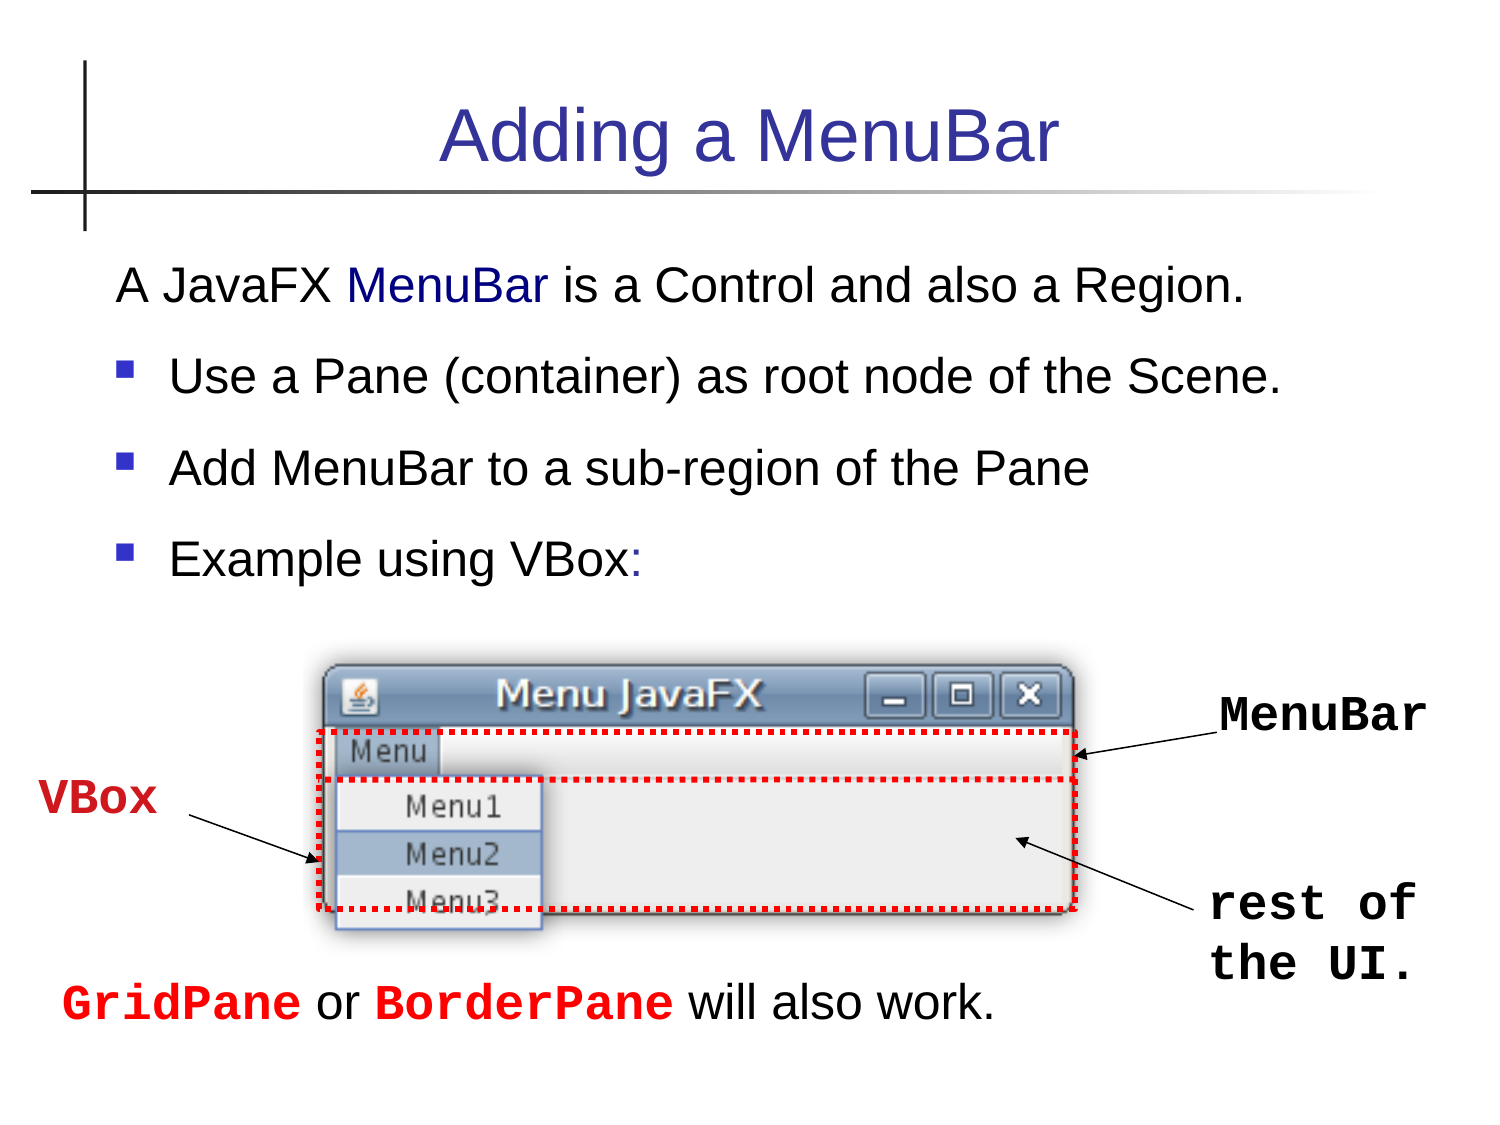

# Adding a MenuBar
A JavaFX MenuBar is a Control and also a Region.
Use a Pane (container) as root node of the Scene.
Add MenuBar to a sub-region of the Pane
Example using VBox:
MenuBar
VBox
rest of the UI.
GridPane or BorderPane will also work.